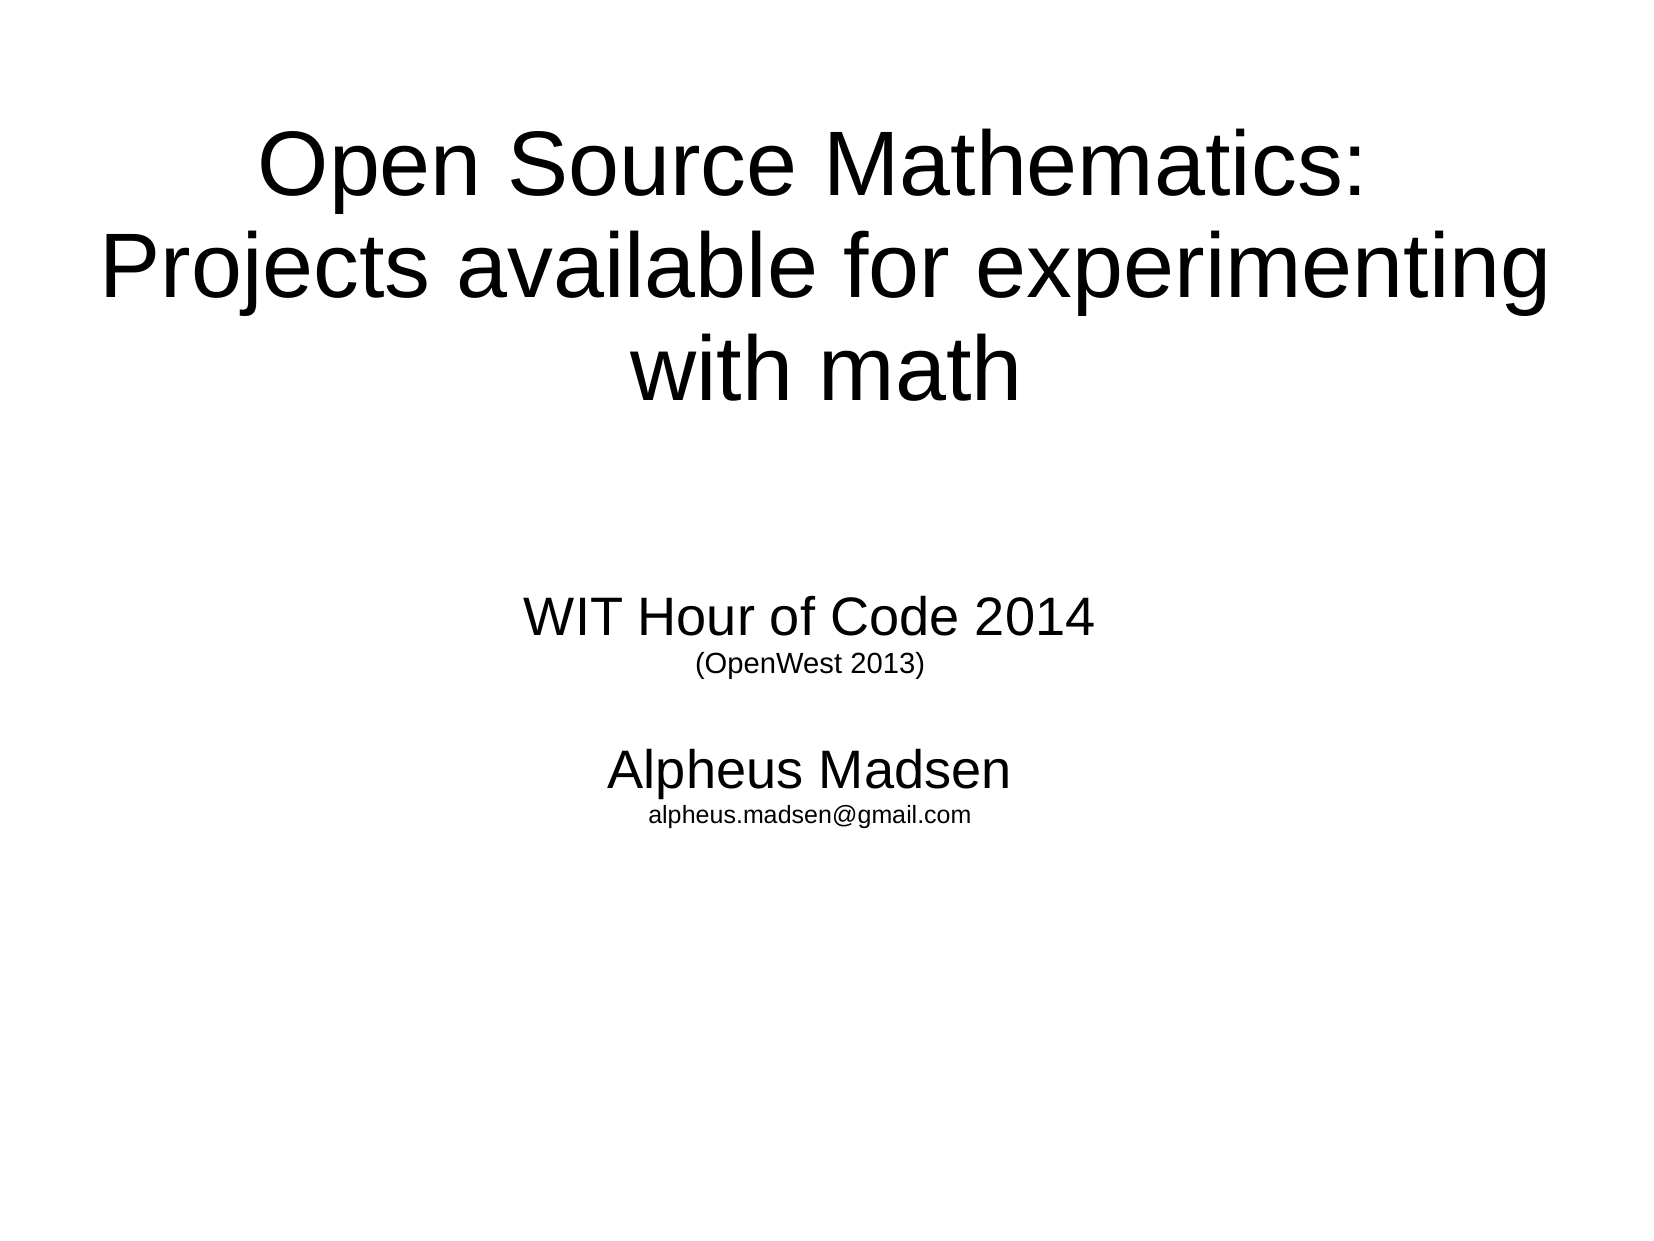

# Open Source Mathematics: Projects available for experimenting with math
WIT Hour of Code 2014
(OpenWest 2013)
Alpheus Madsen
alpheus.madsen@gmail.com